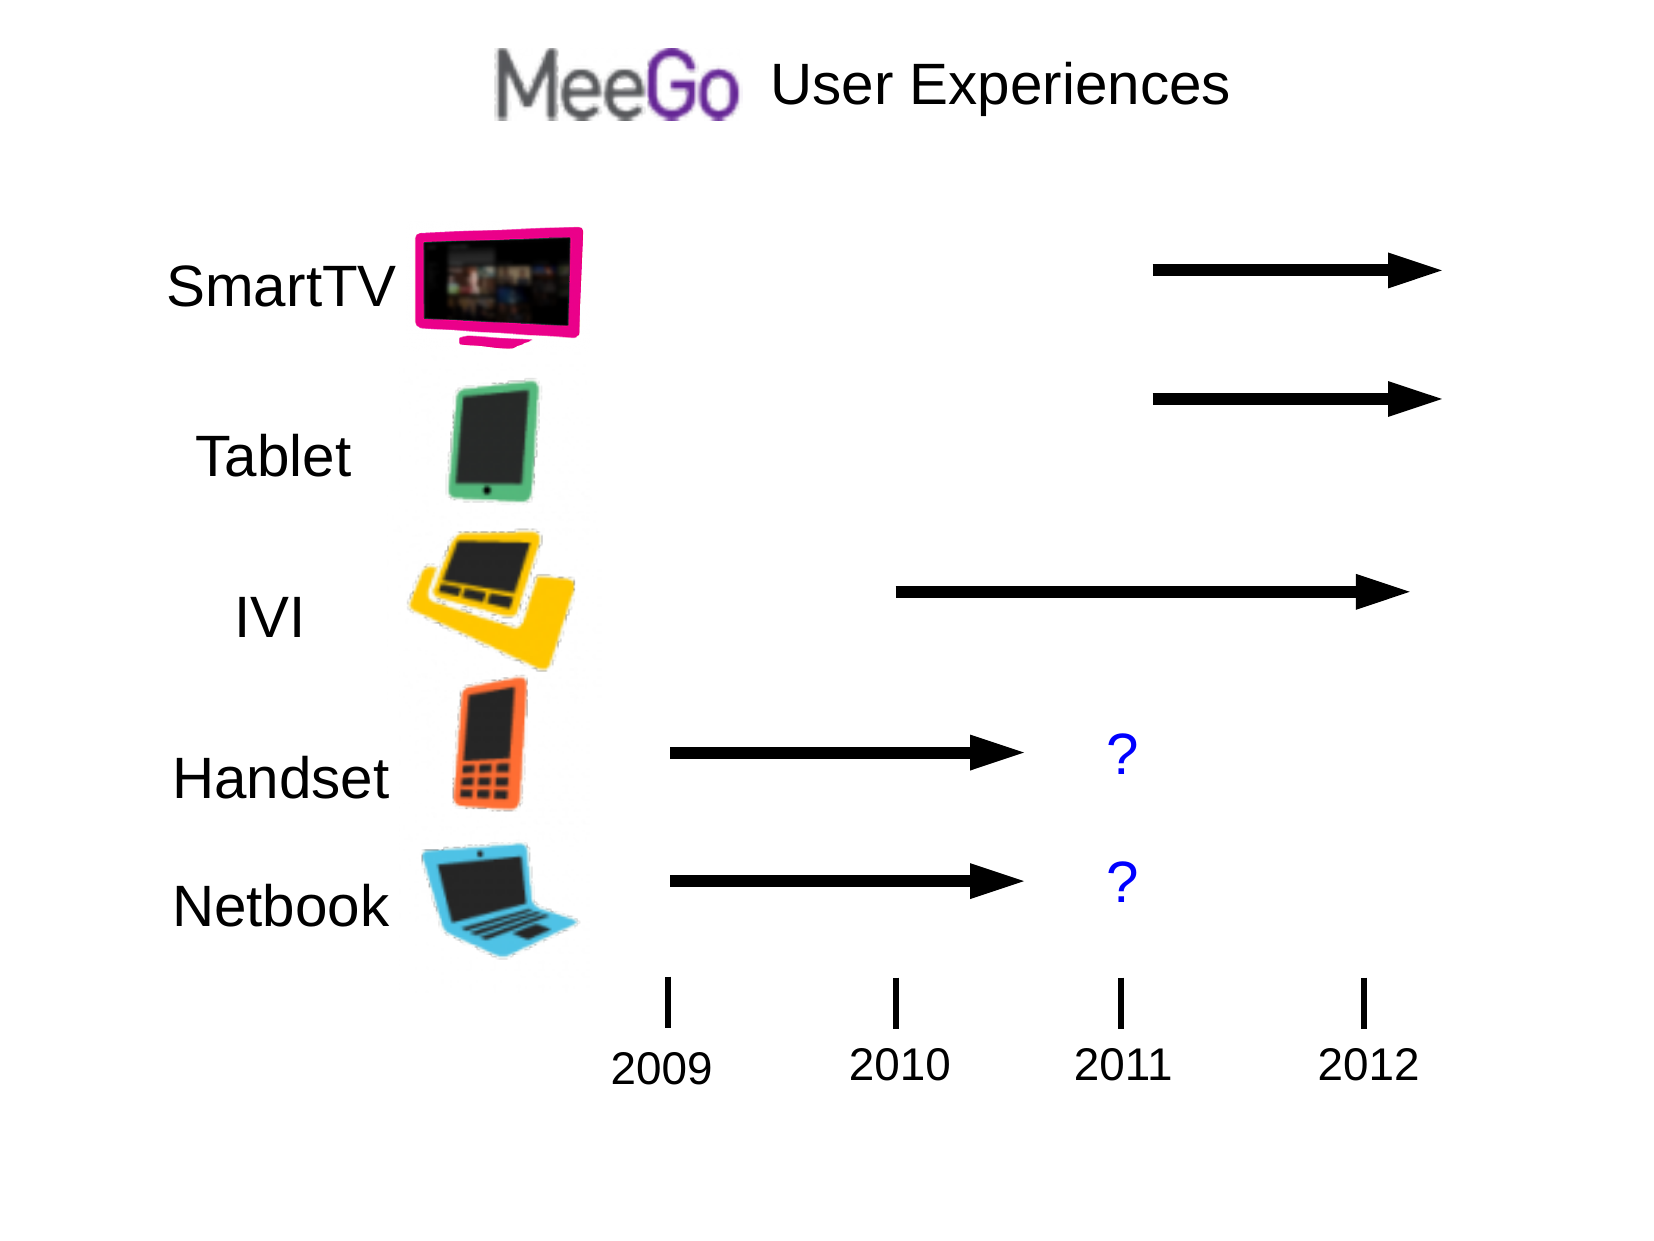

User Experiences
SmartTV
Tablet
IVI
Handset
Netbook
?
?
2009
2010
2011
2012